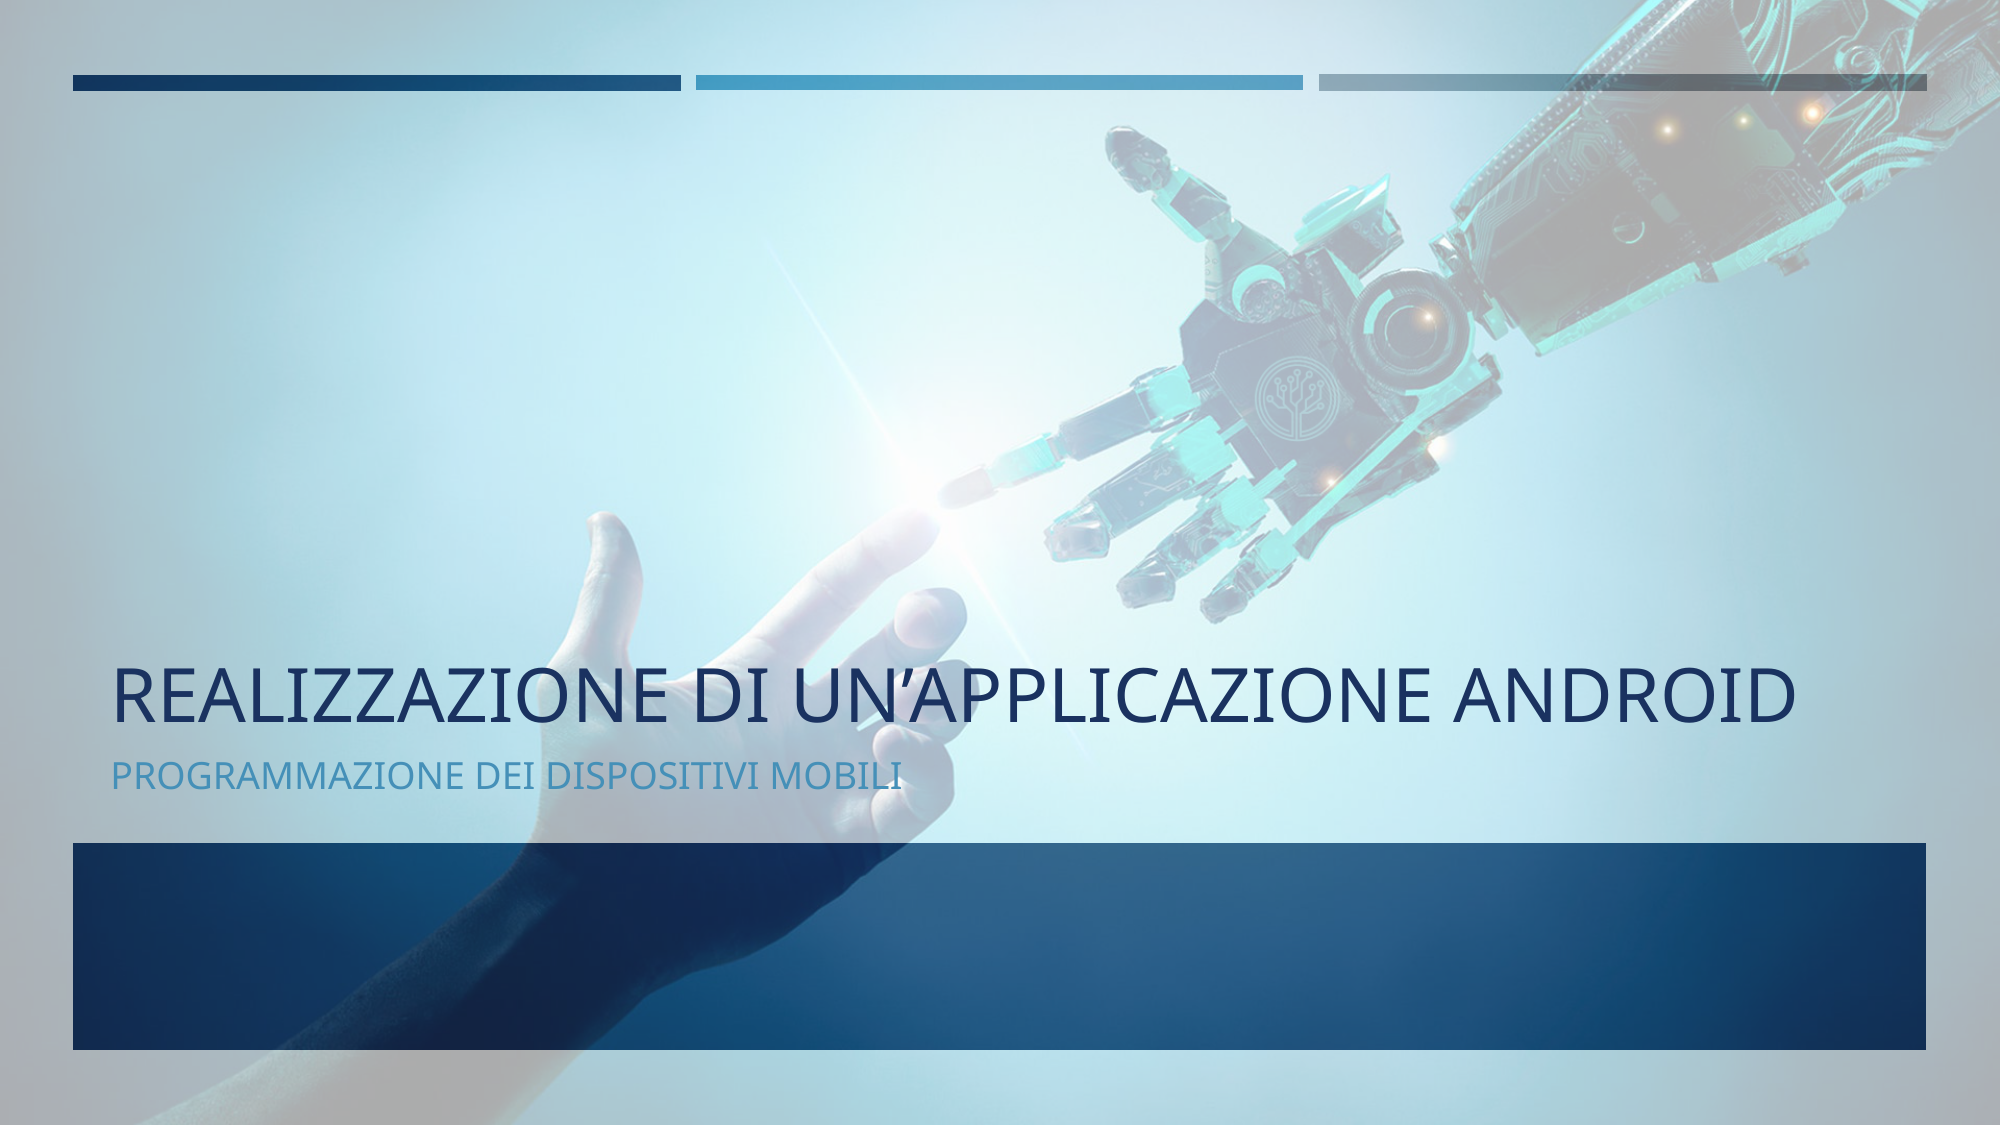

# Realizzazione di un’Applicazione android
programmazione dei dispositivi mobili